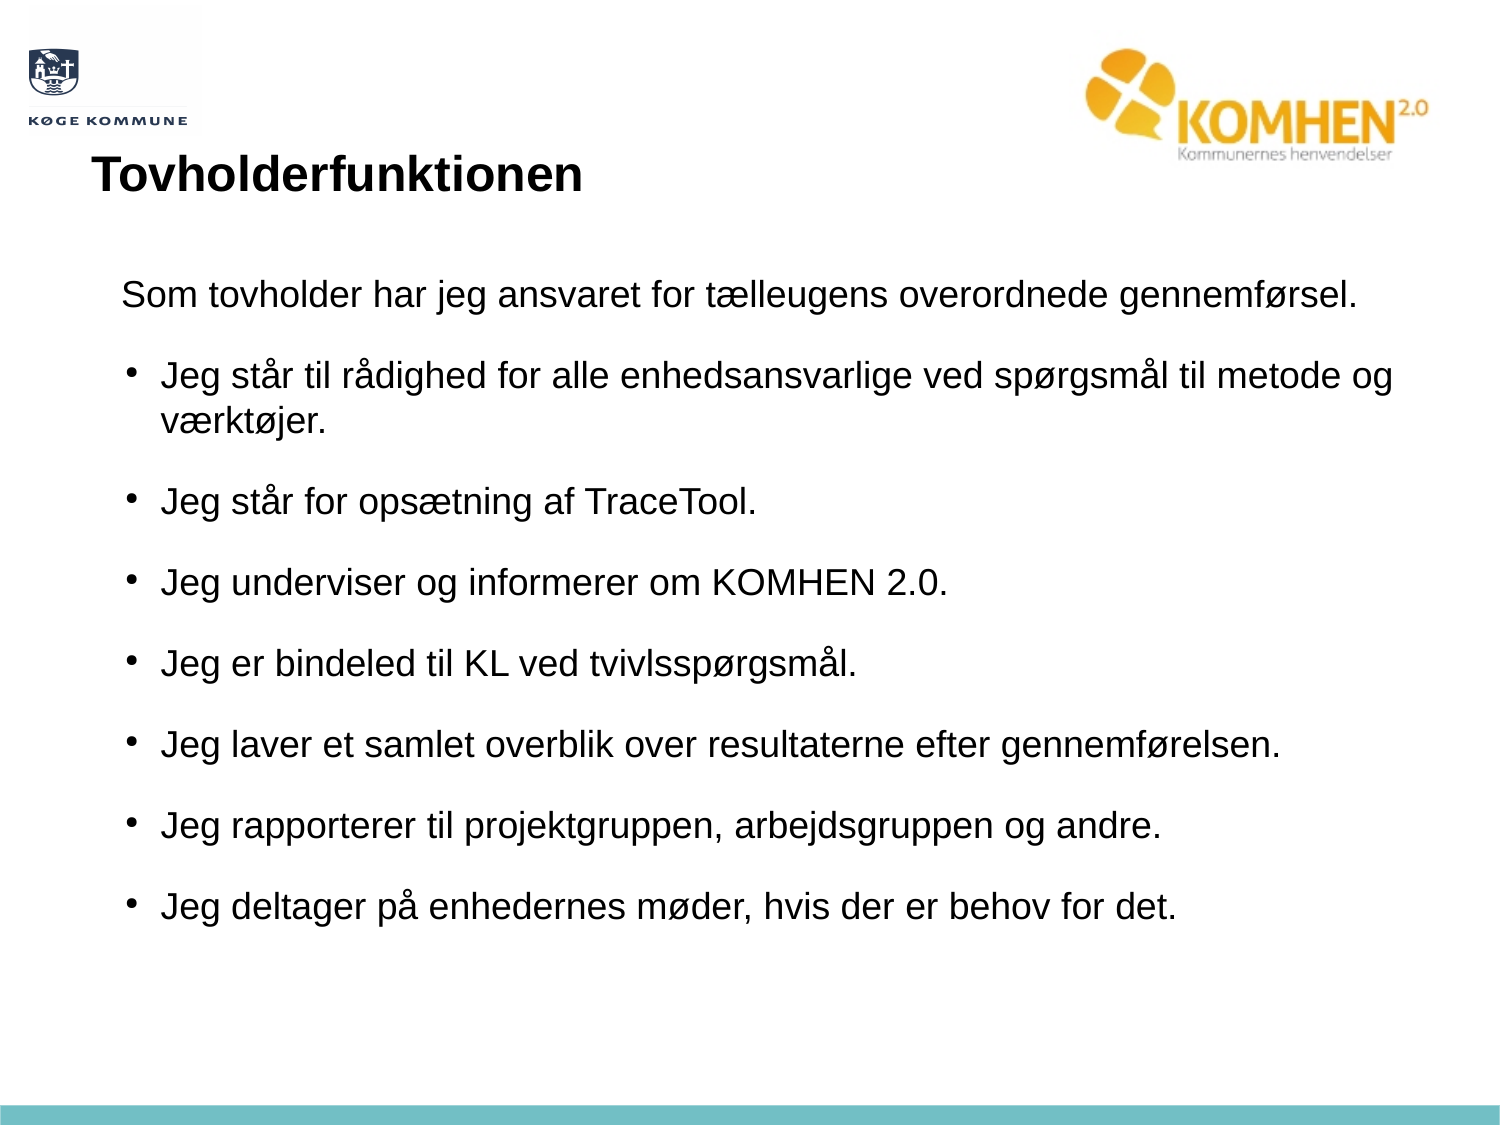

Tovholderfunktionen
 Som tovholder har jeg ansvaret for tælleugens overordnede gennemførsel.
Jeg står til rådighed for alle enhedsansvarlige ved spørgsmål til metode og værktøjer.
Jeg står for opsætning af TraceTool.
Jeg underviser og informerer om KOMHEN 2.0.
Jeg er bindeled til KL ved tvivlsspørgsmål.
Jeg laver et samlet overblik over resultaterne efter gennemførelsen.
Jeg rapporterer til projektgruppen, arbejdsgruppen og andre.
Jeg deltager på enhedernes møder, hvis der er behov for det.